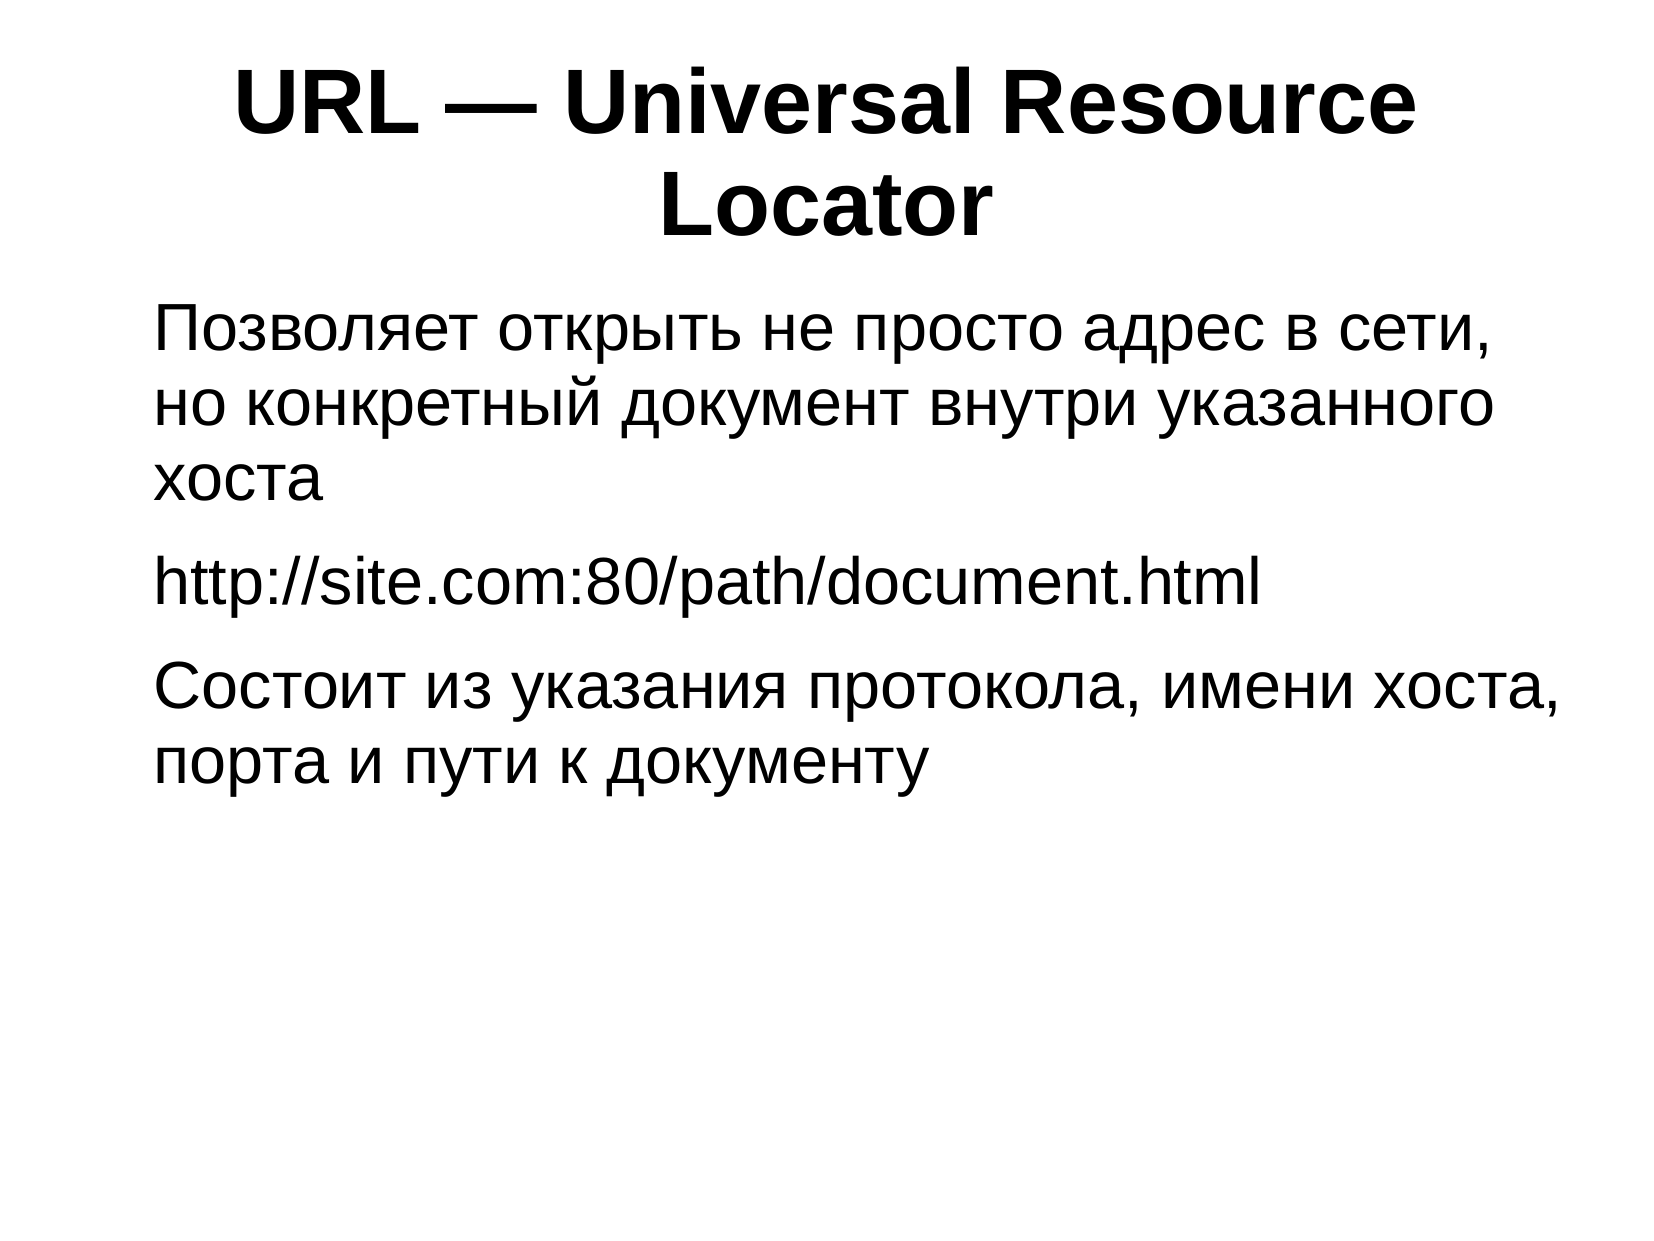

# URL — Universal Resource Locator
Позволяет открыть не просто адрес в сети, но конкретный документ внутри указанного хоста
http://site.com:80/path/document.html
Состоит из указания протокола, имени хоста, порта и пути к документу